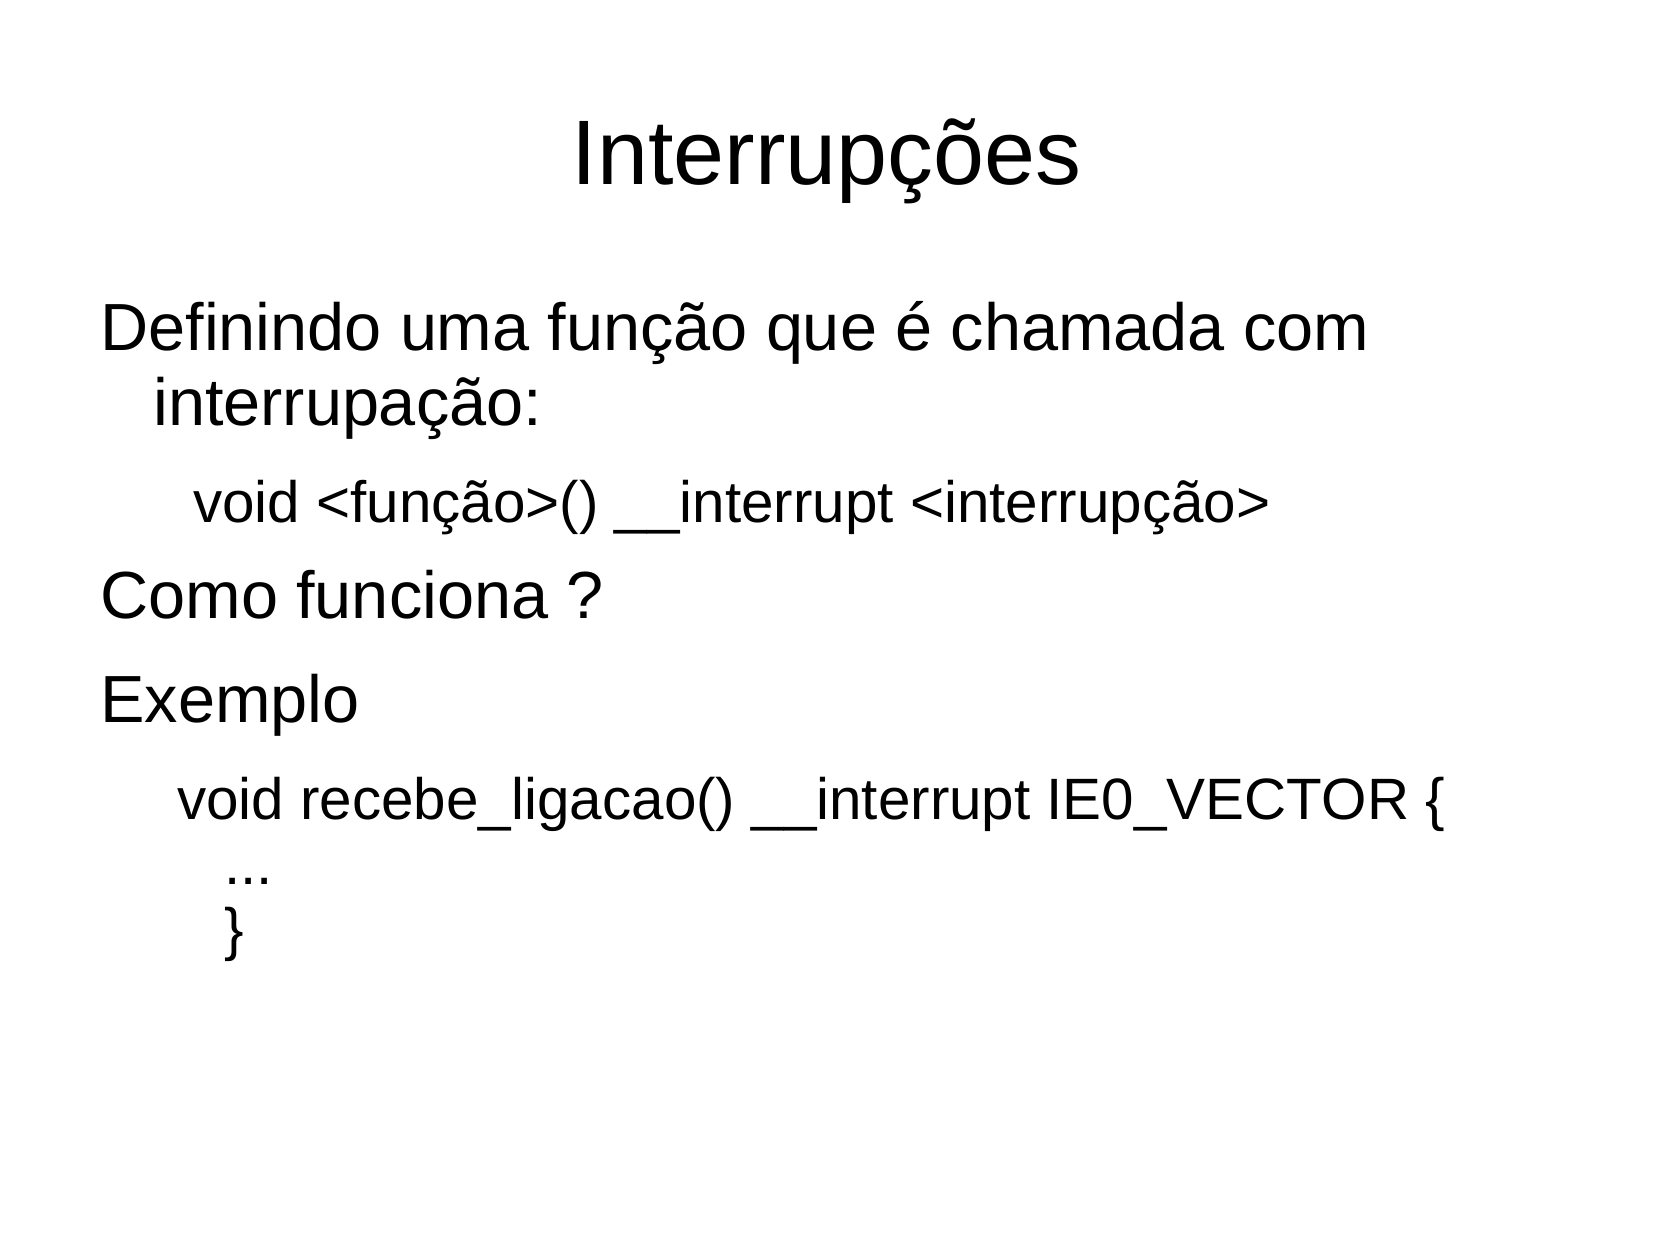

# Interrupções
Definindo uma função que é chamada com interrupação:
 void <função>() __interrupt <interrupção>
Como funciona ?
Exemplo
void recebe_ligacao() __interrupt IE0_VECTOR {
...
}